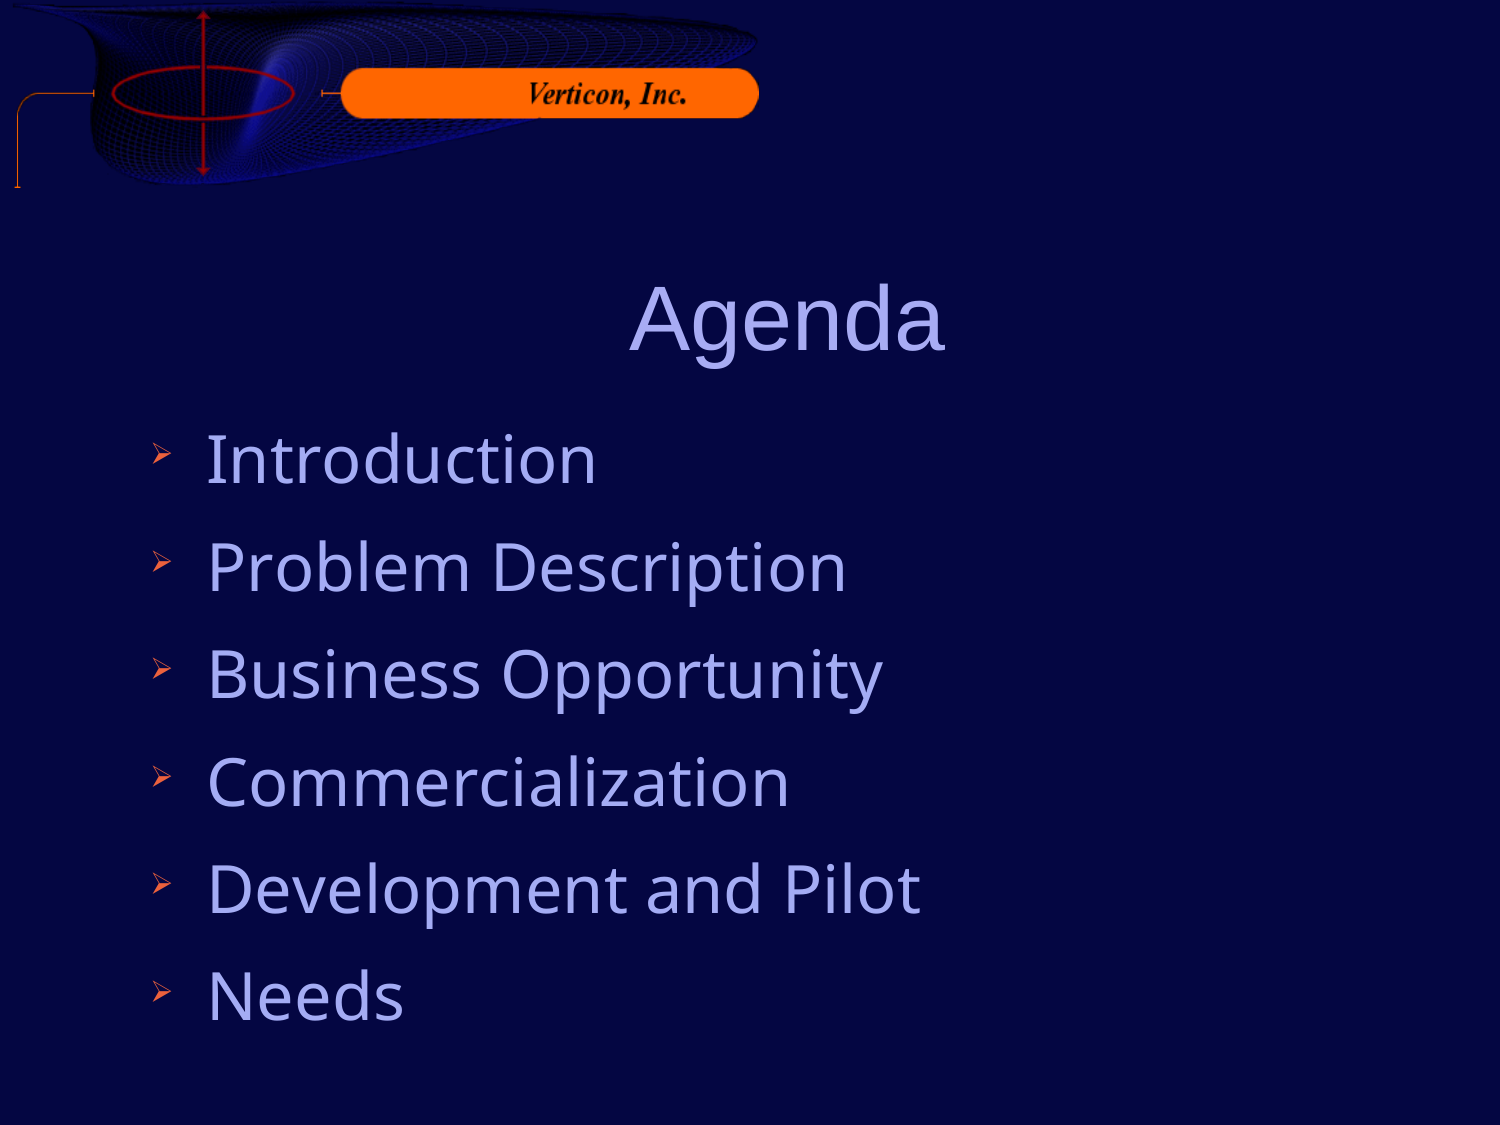

# Agenda
Introduction
Problem Description
Business Opportunity
Commercialization
Development and Pilot
Needs